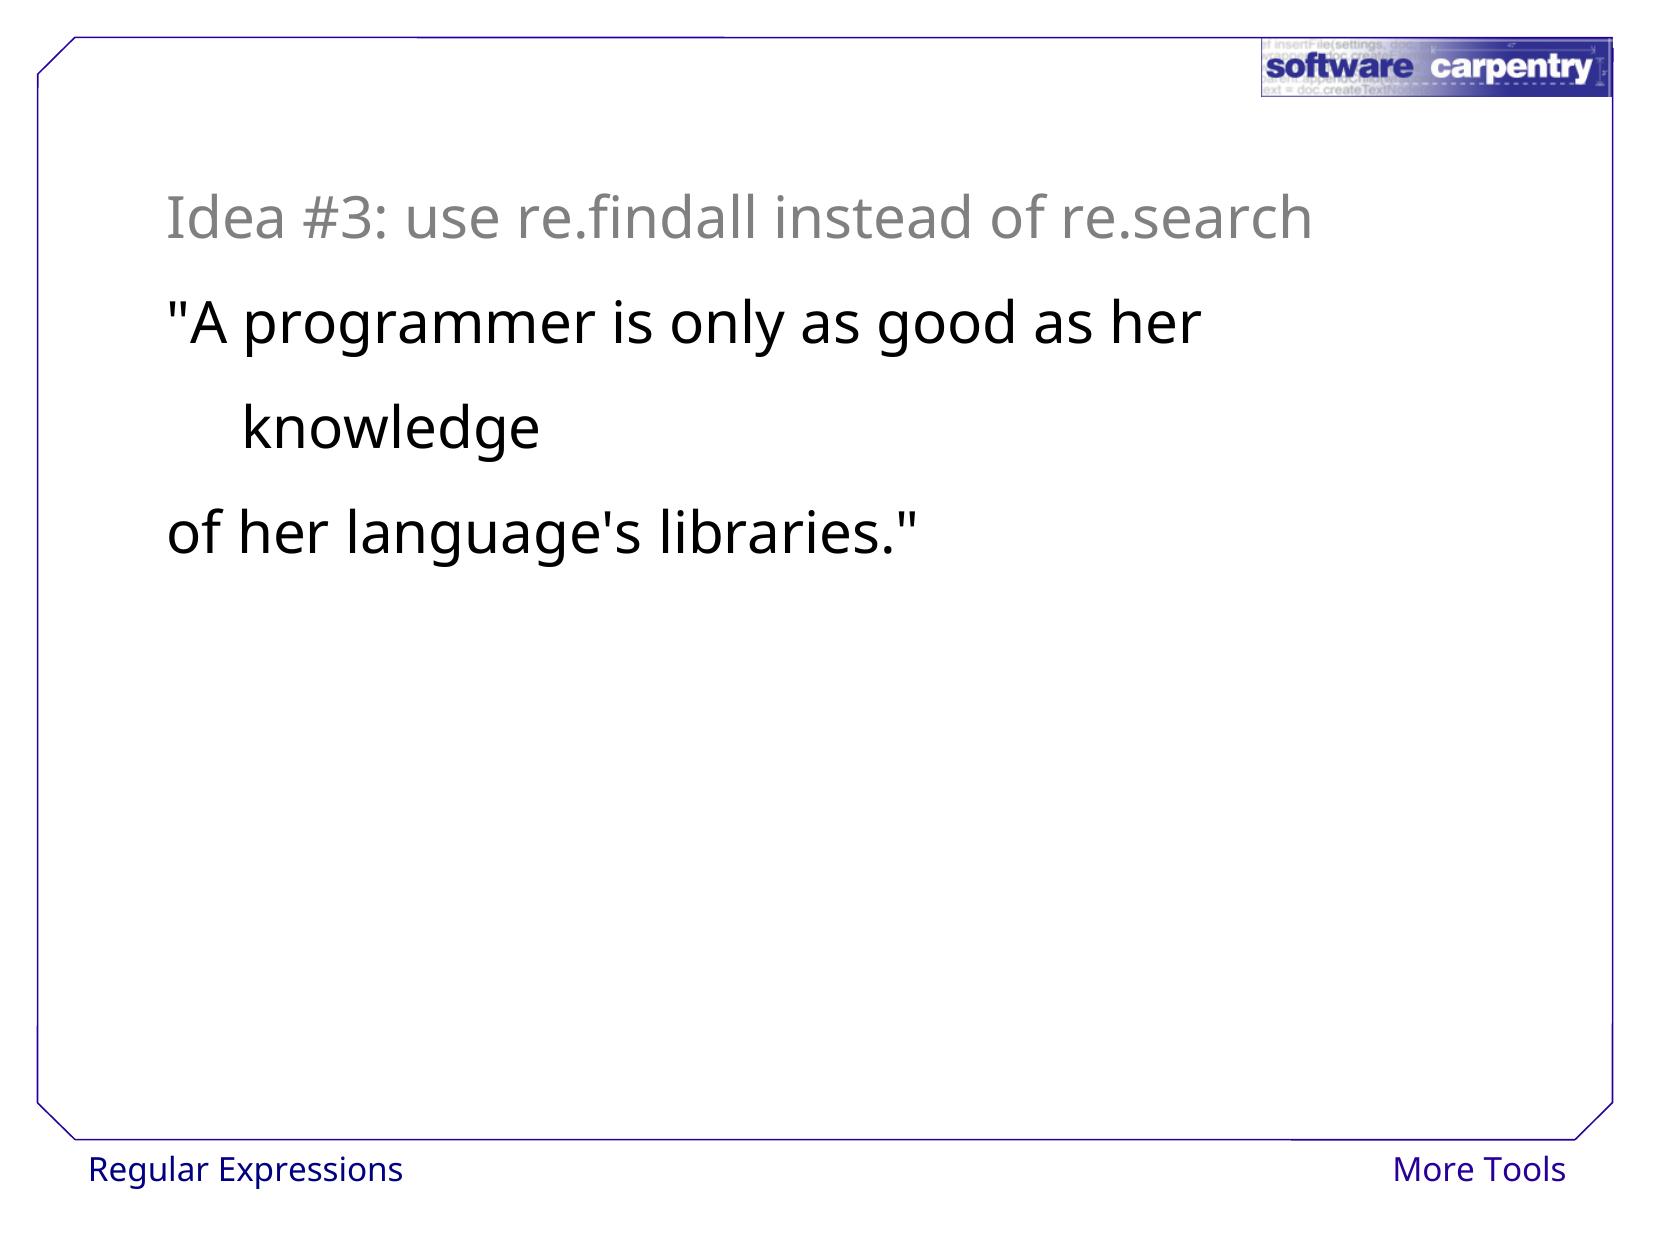

Idea #3: use re.findall instead of re.search
"A programmer is only as good as her knowledge
of her language's libraries."